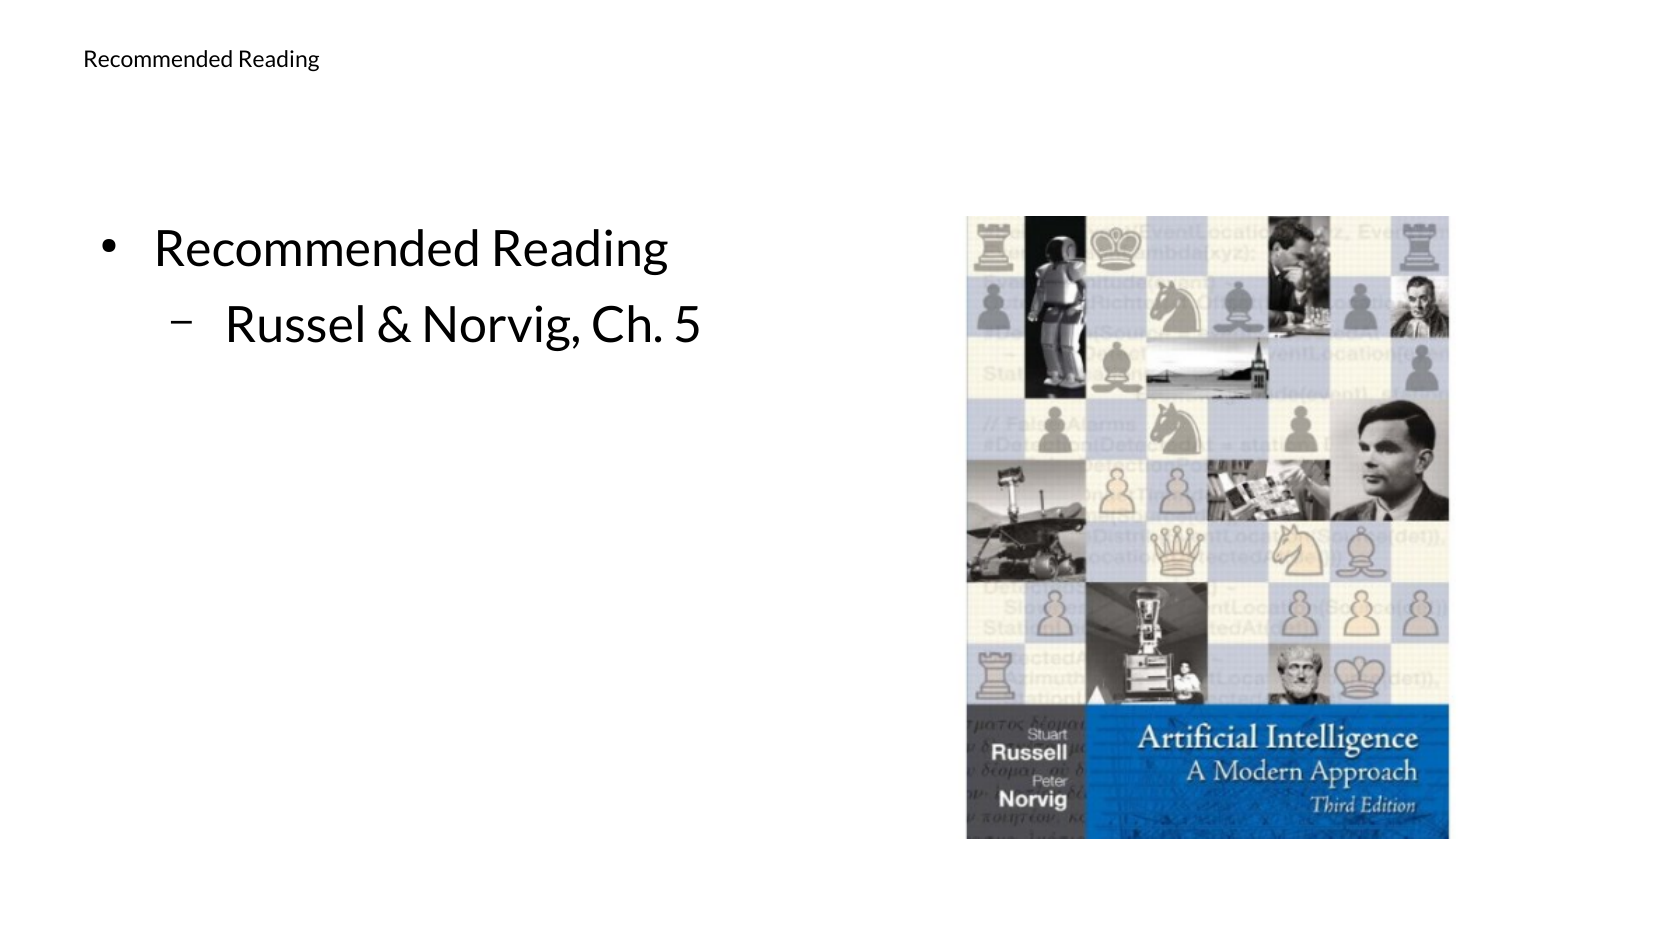

# Recommended Reading
Recommended Reading
Russel & Norvig, Ch. 5